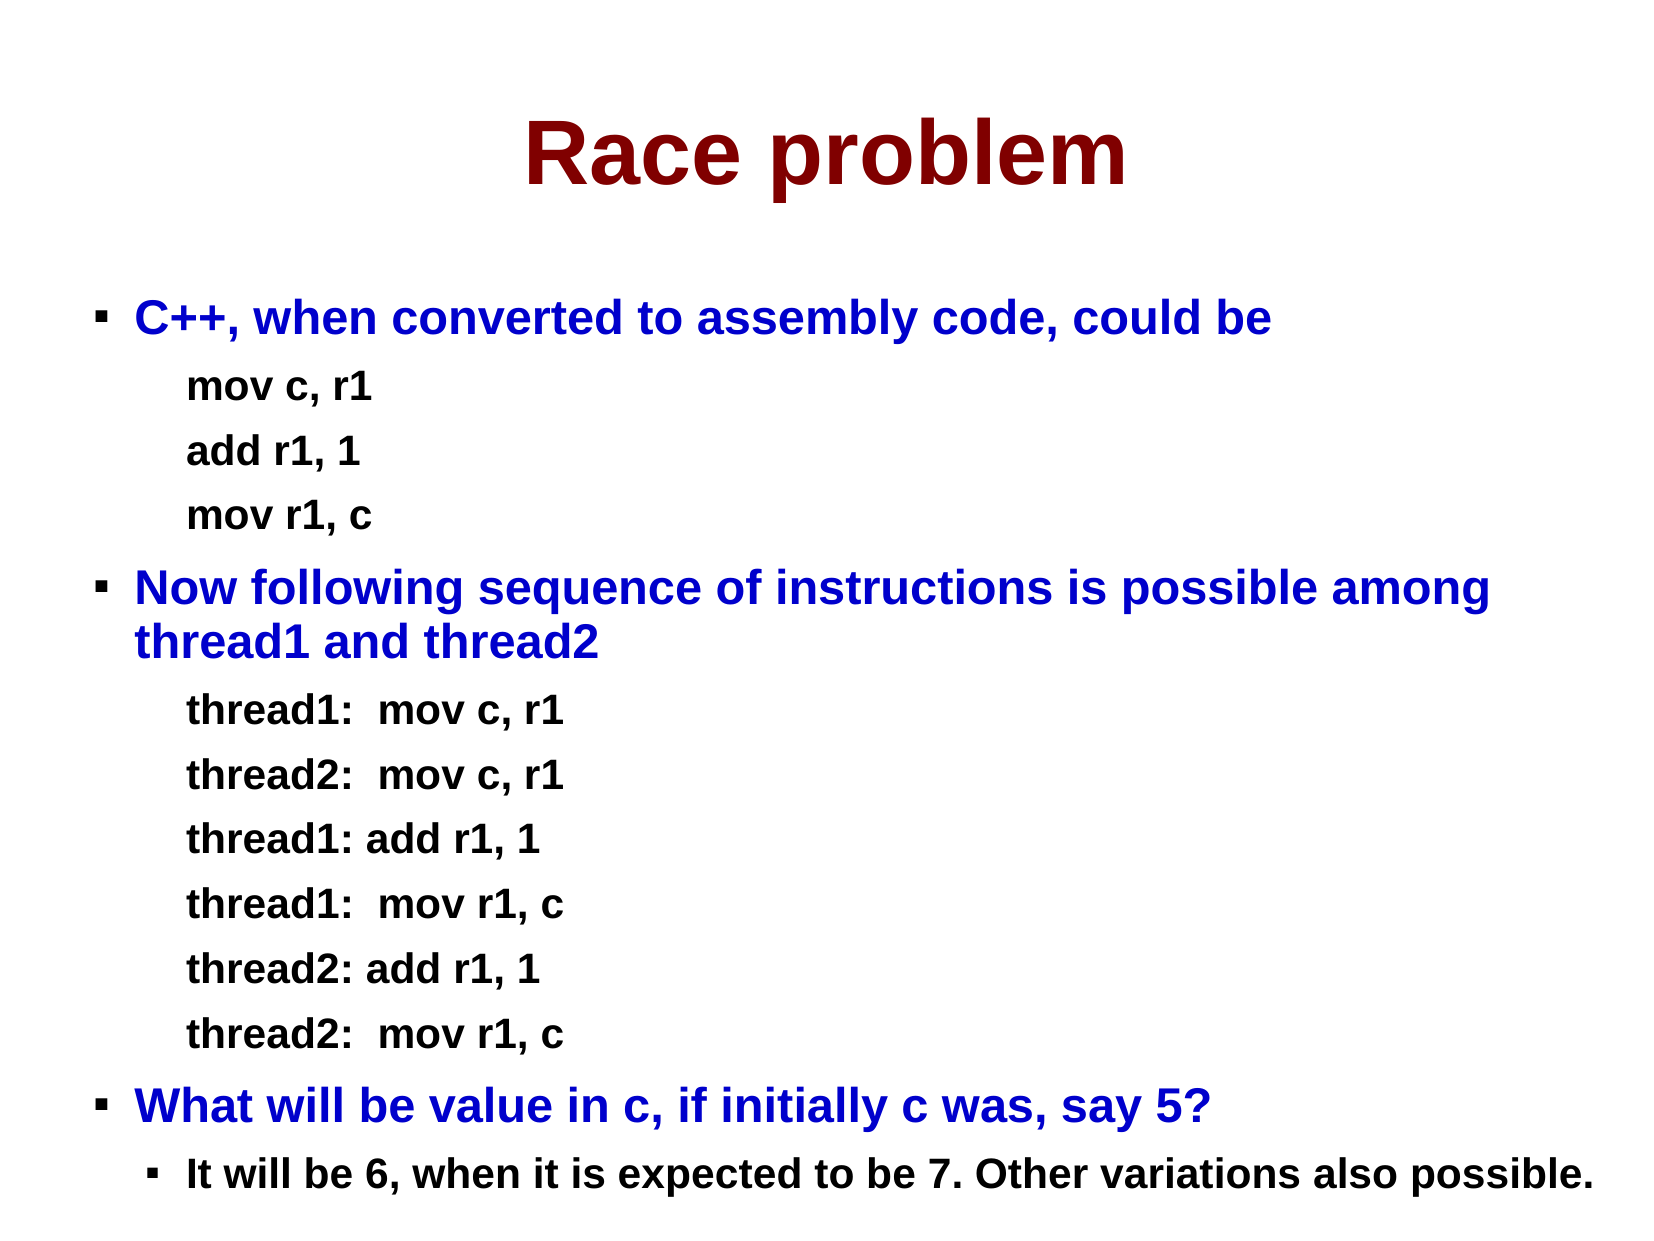

# Race problem
C++, when converted to assembly code, could be
mov c, r1
add r1, 1
mov r1, c
Now following sequence of instructions is possible among thread1 and thread2
thread1: mov c, r1
thread2: mov c, r1
thread1: add r1, 1
thread1: mov r1, c
thread2: add r1, 1
thread2: mov r1, c
What will be value in c, if initially c was, say 5?
It will be 6, when it is expected to be 7. Other variations also possible.